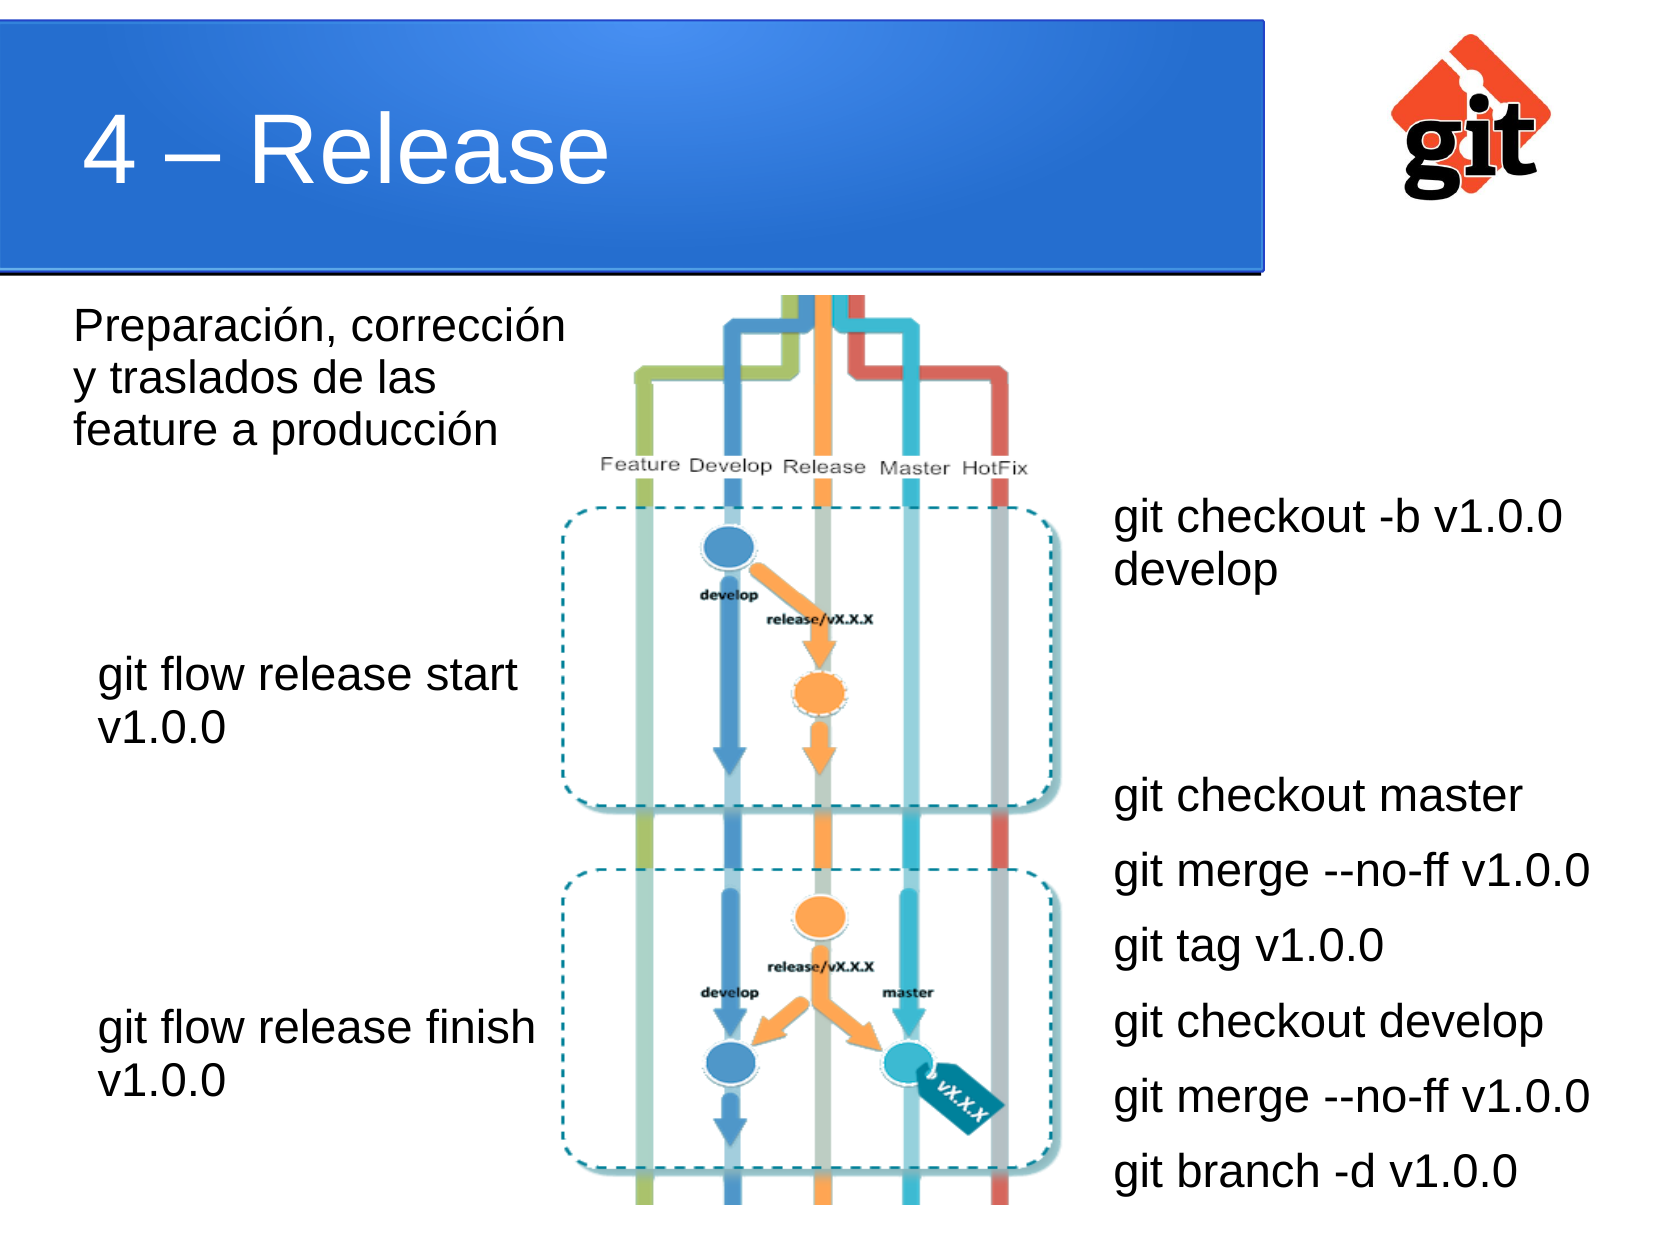

# 4 – Release
Preparación, corrección y traslados de las feature a producción
git flow release start v1.0.0
git flow release finish v1.0.0
git checkout -b v1.0.0 develop
git checkout master
git merge --no-ff v1.0.0
git tag v1.0.0
git checkout develop
git merge --no-ff v1.0.0
git branch -d v1.0.0